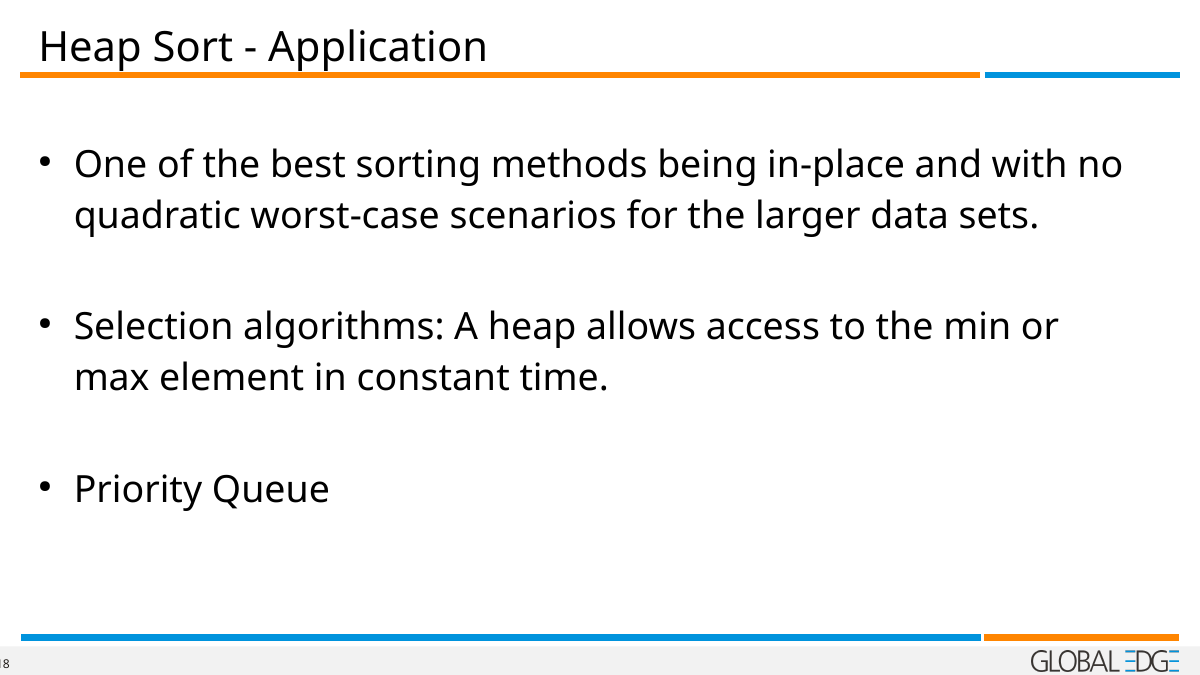

Heap Sort - Application
One of the best sorting methods being in-place and with no quadratic worst-case scenarios for the larger data sets.
Selection algorithms: A heap allows access to the min or max element in constant time.
Priority Queue